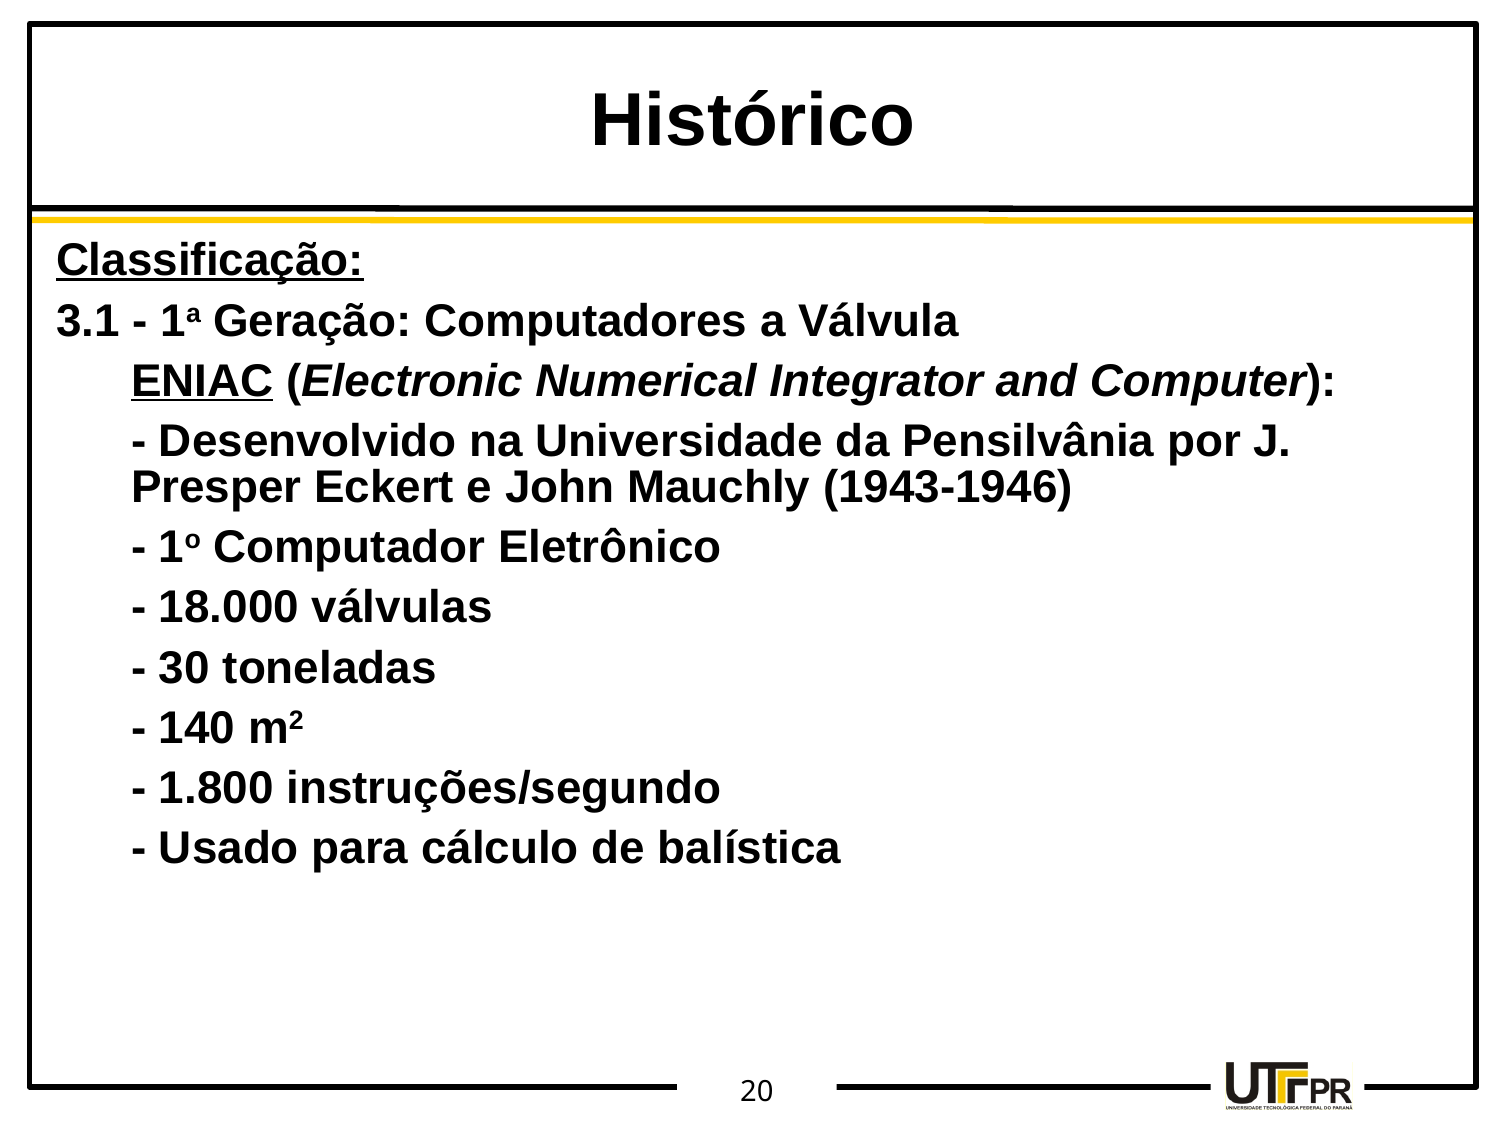

Histórico
# Classificação:
3.1 - 1a Geração: Computadores a Válvula
	ENIAC (Electronic Numerical Integrator and Computer):
	- Desenvolvido na Universidade da Pensilvânia por J. Presper Eckert e John Mauchly (1943-1946)
	- 1o Computador Eletrônico
	- 18.000 válvulas
	- 30 toneladas
	- 140 m2
	- 1.800 instruções/segundo
	- Usado para cálculo de balística